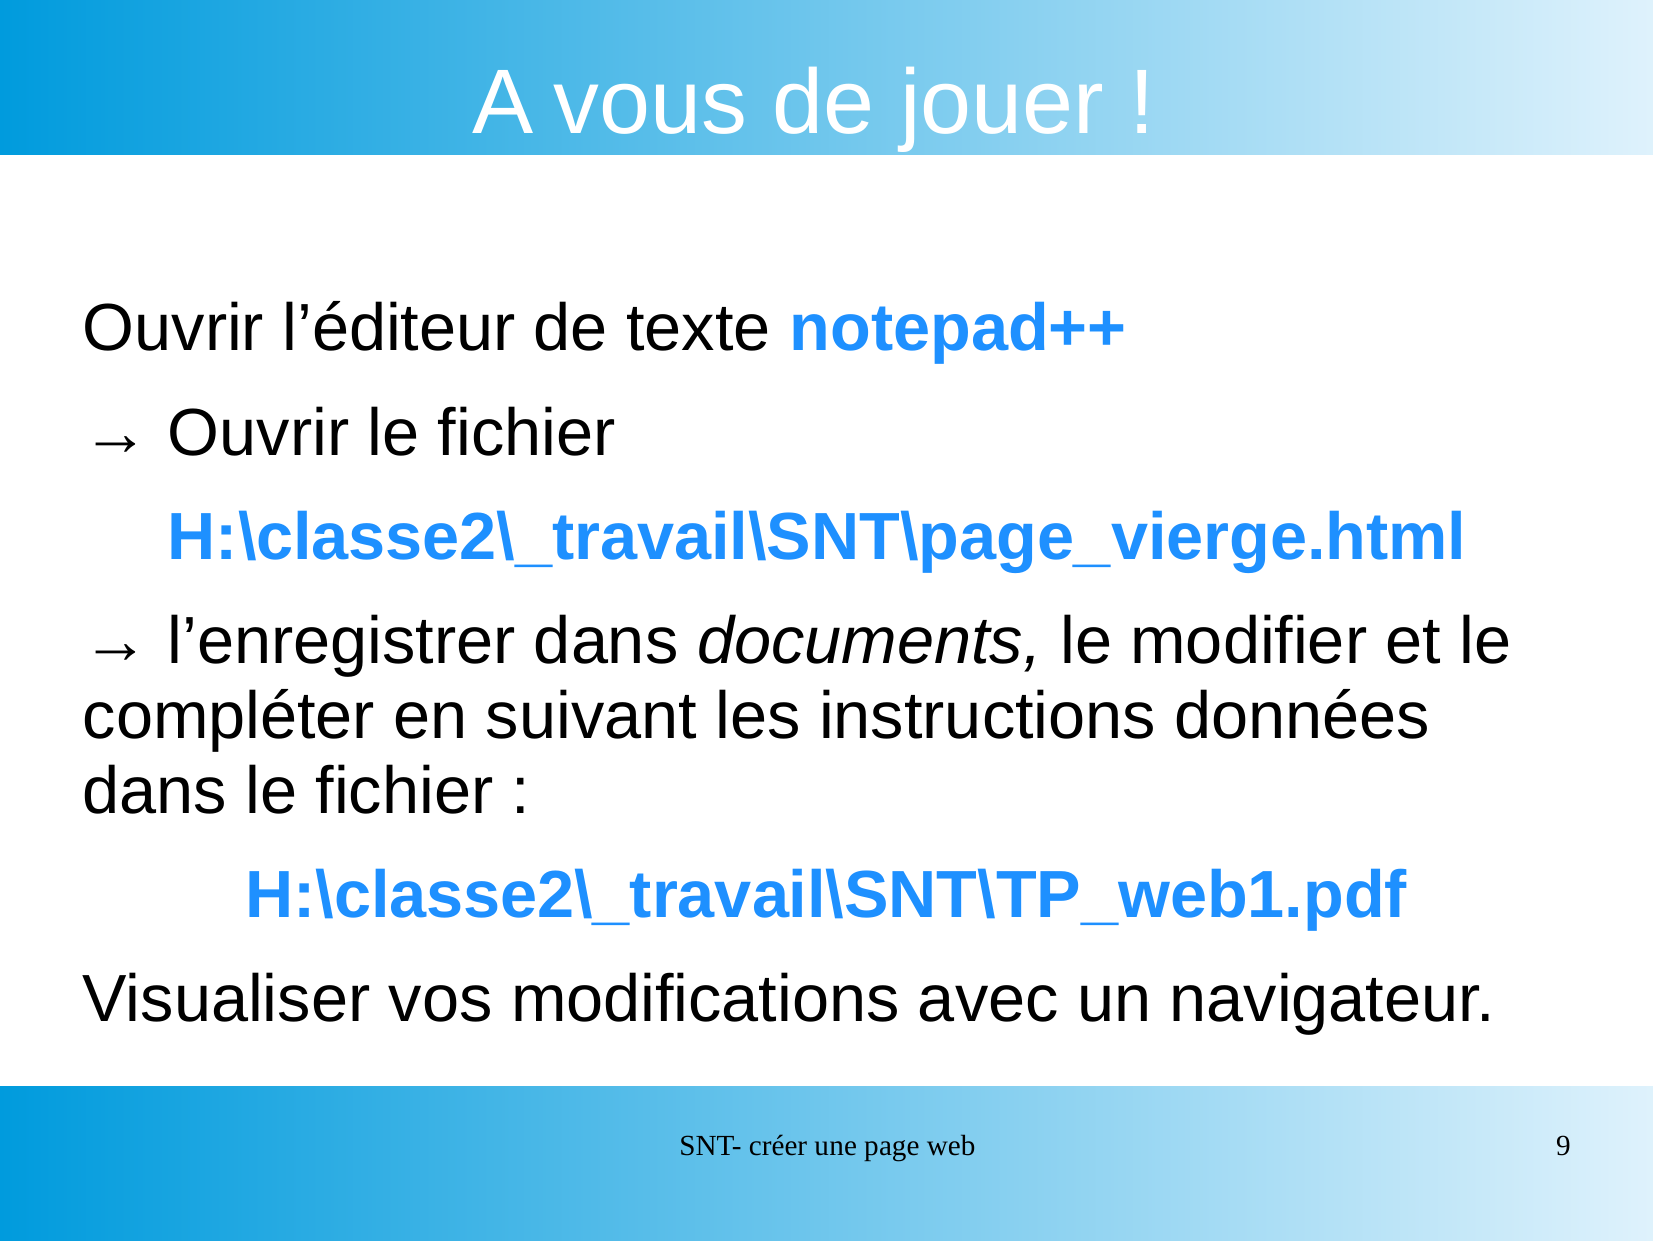

# A vous de jouer !
Ouvrir l’éditeur de texte notepad++
→ Ouvrir le fichier
H:\classe2\_travail\SNT\page_vierge.html
→ l’enregistrer dans documents, le modifier et le compléter en suivant les instructions données dans le fichier :
H:\classe2\_travail\SNT\TP_web1.pdf
Visualiser vos modifications avec un navigateur.
SNT- créer une page web
9